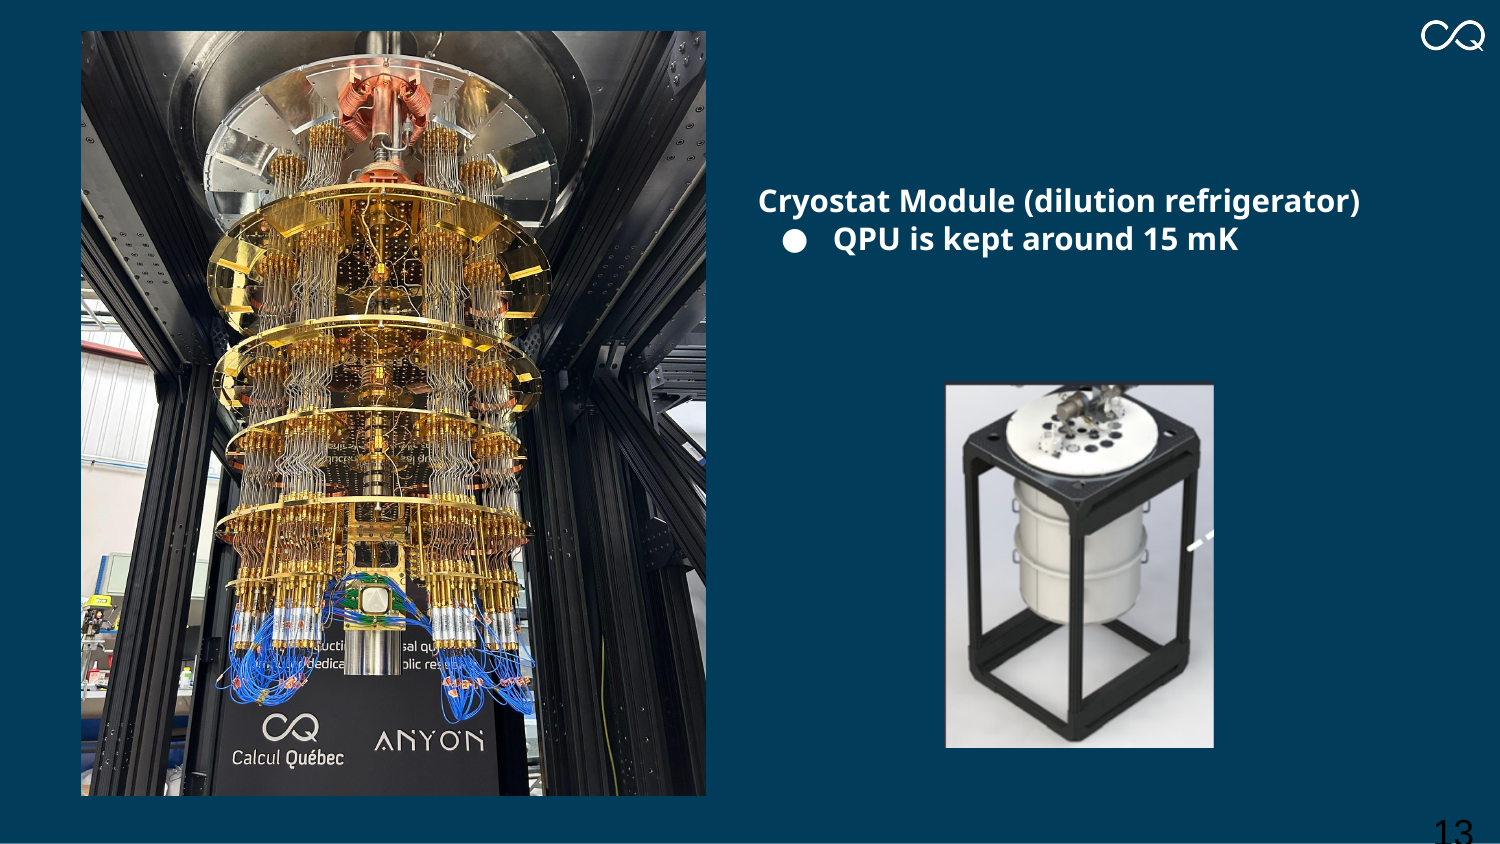

Cryostat Module (dilution refrigerator)
QPU is kept around 15 mK
#